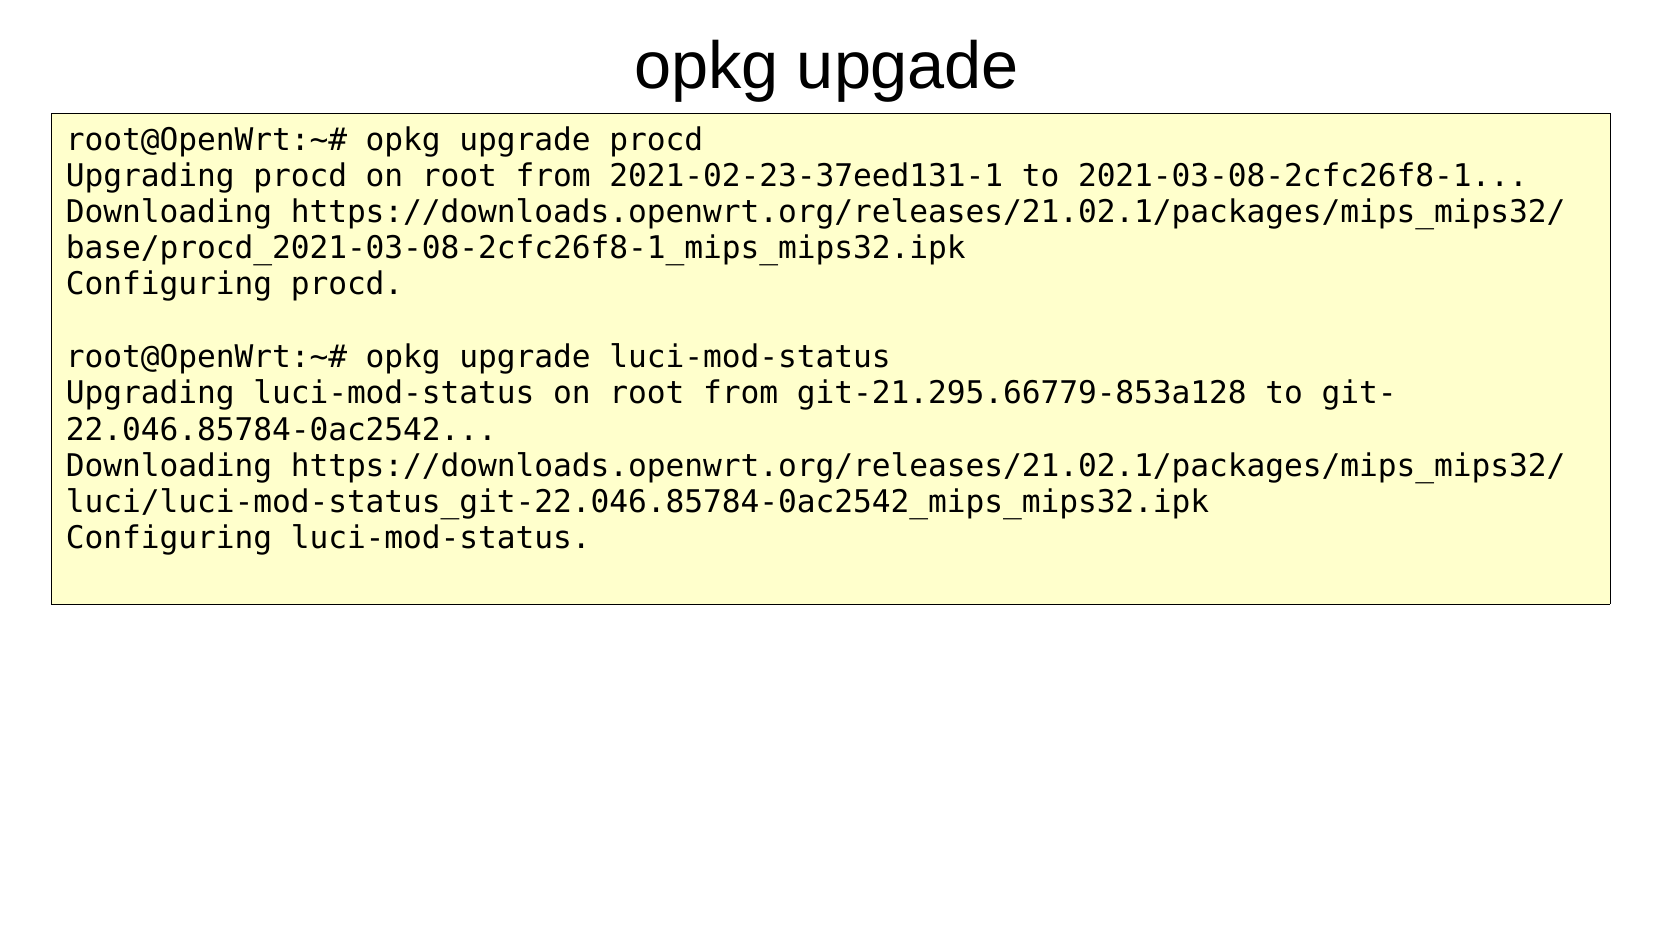

# opkg upgade
| root@OpenWrt:~# opkg upgrade procd Upgrading procd on root from 2021-02-23-37eed131-1 to 2021-03-08-2cfc26f8-1... Downloading https://downloads.openwrt.org/releases/21.02.1/packages/mips\_mips32/base/procd\_2021-03-08-2cfc26f8-1\_mips\_mips32.ipk Configuring procd. root@OpenWrt:~# opkg upgrade luci-mod-status Upgrading luci-mod-status on root from git-21.295.66779-853a128 to git-22.046.85784-0ac2542... Downloading https://downloads.openwrt.org/releases/21.02.1/packages/mips\_mips32/luci/luci-mod-status\_git-22.046.85784-0ac2542\_mips\_mips32.ipk Configuring luci-mod-status. |
| --- |